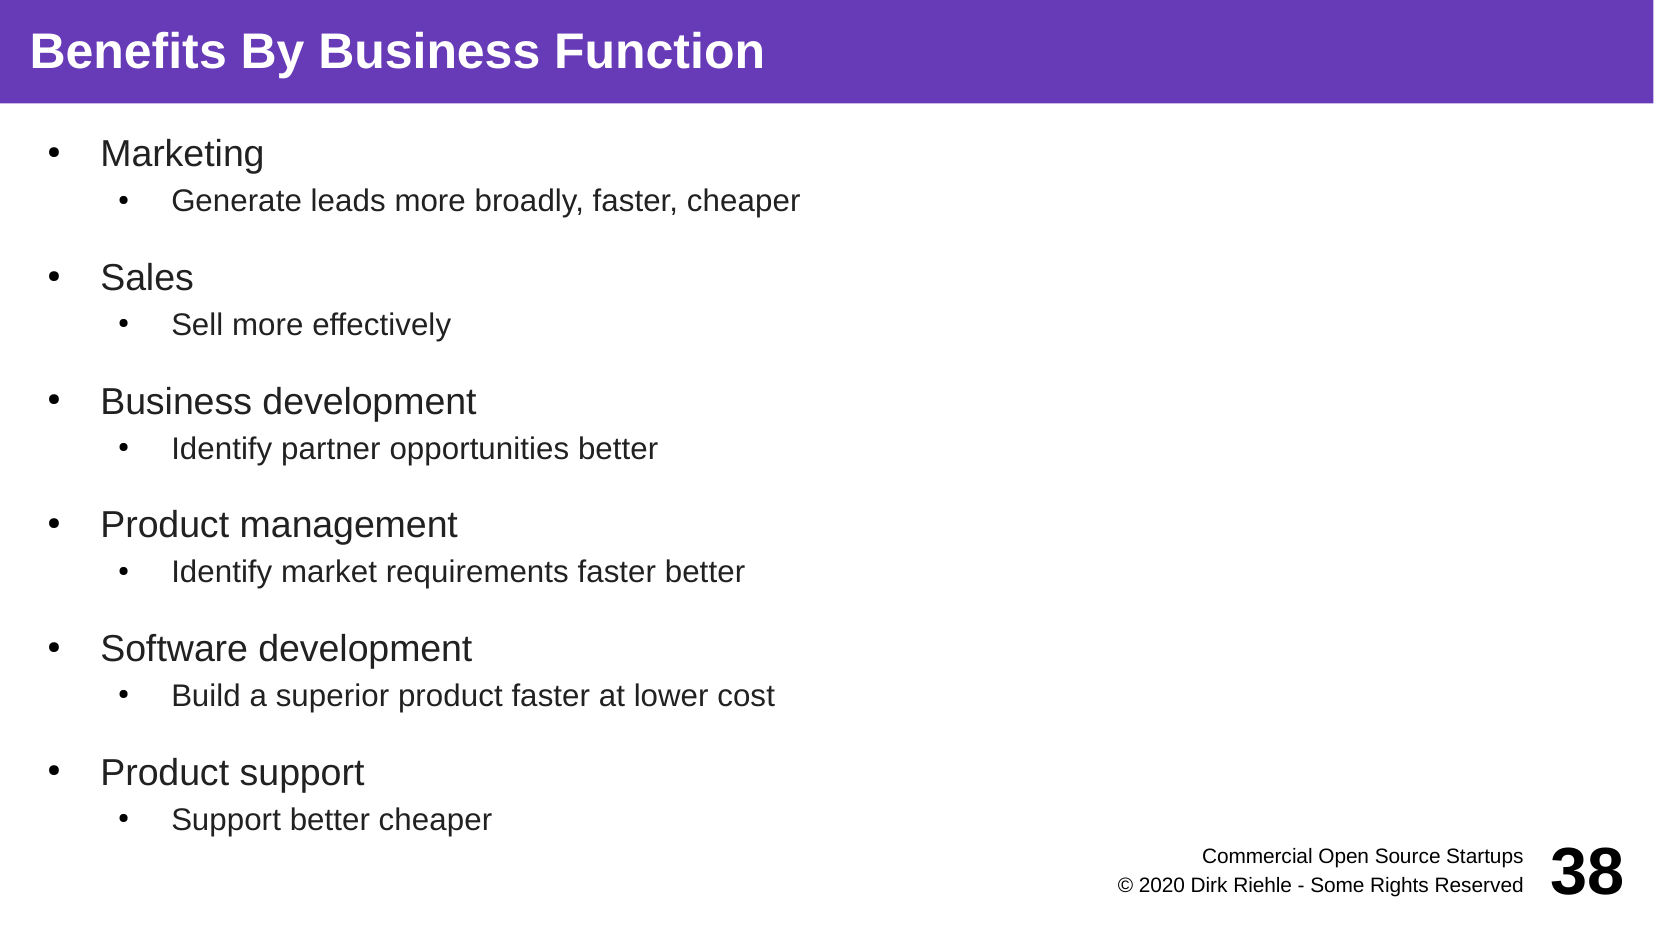

# Benefits By Business Function
Marketing
Generate leads more broadly, faster, cheaper
Sales
Sell more effectively
Business development
Identify partner opportunities better
Product management
Identify market requirements faster better
Software development
Build a superior product faster at lower cost
Product support
Support better cheaper
Commercial Open Source Startups
38
© 2020 Dirk Riehle - Some Rights Reserved